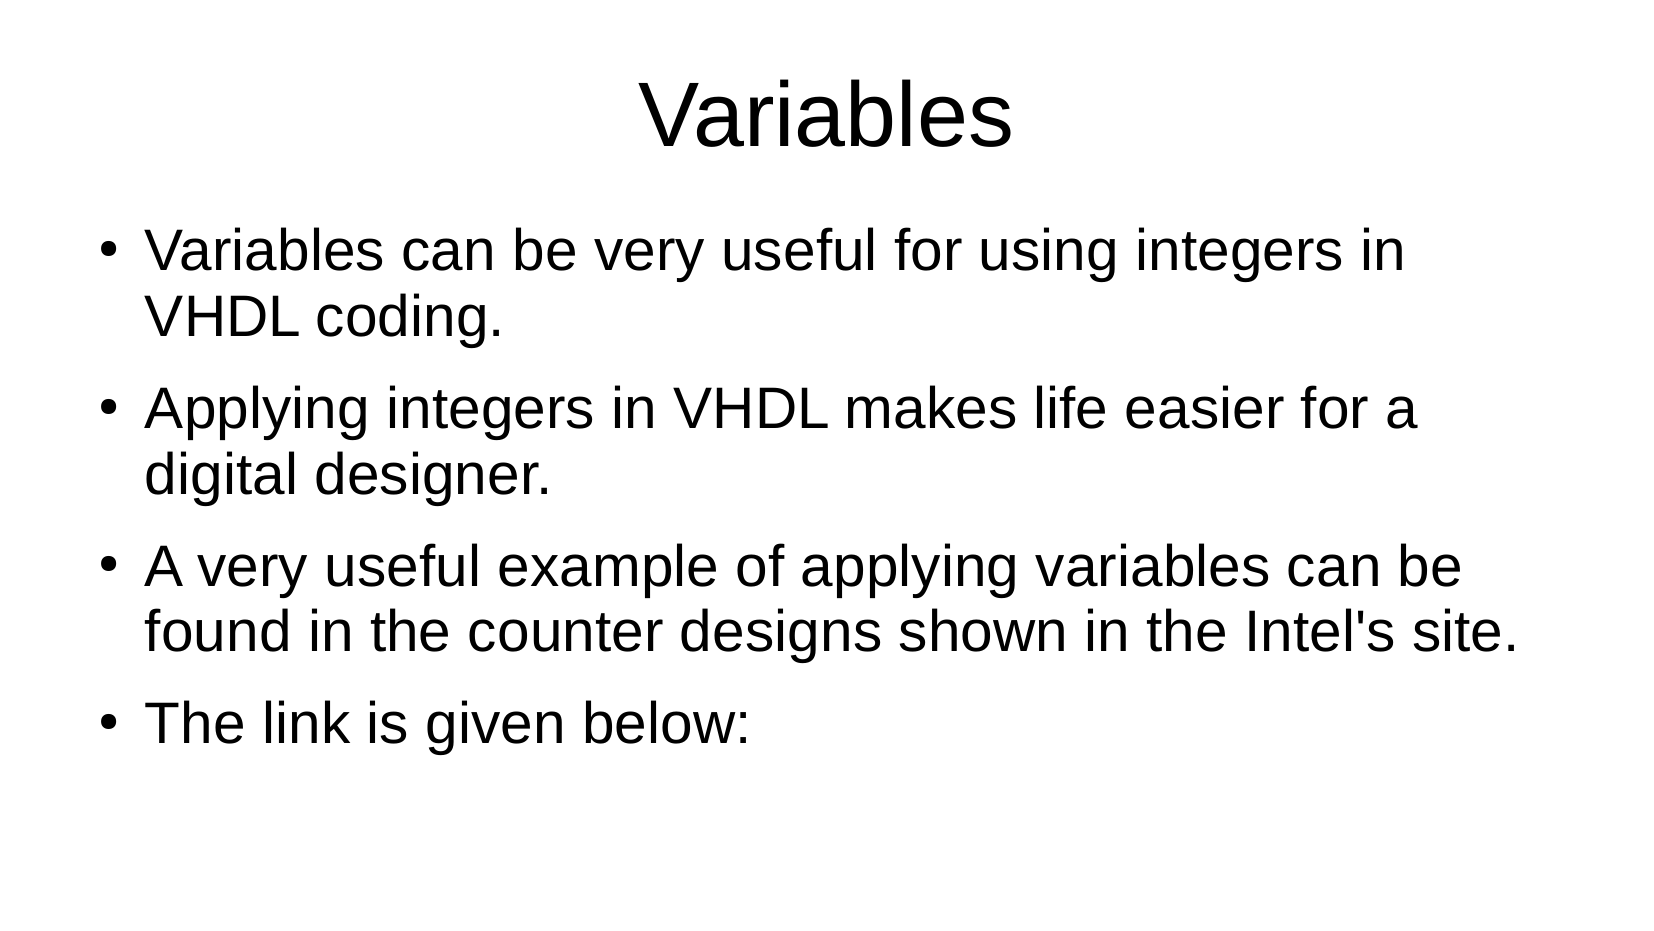

# Variables
Variables can be very useful for using integers in VHDL coding.
Applying integers in VHDL makes life easier for a digital designer.
A very useful example of applying variables can be found in the counter designs shown in the Intel's site.
The link is given below: